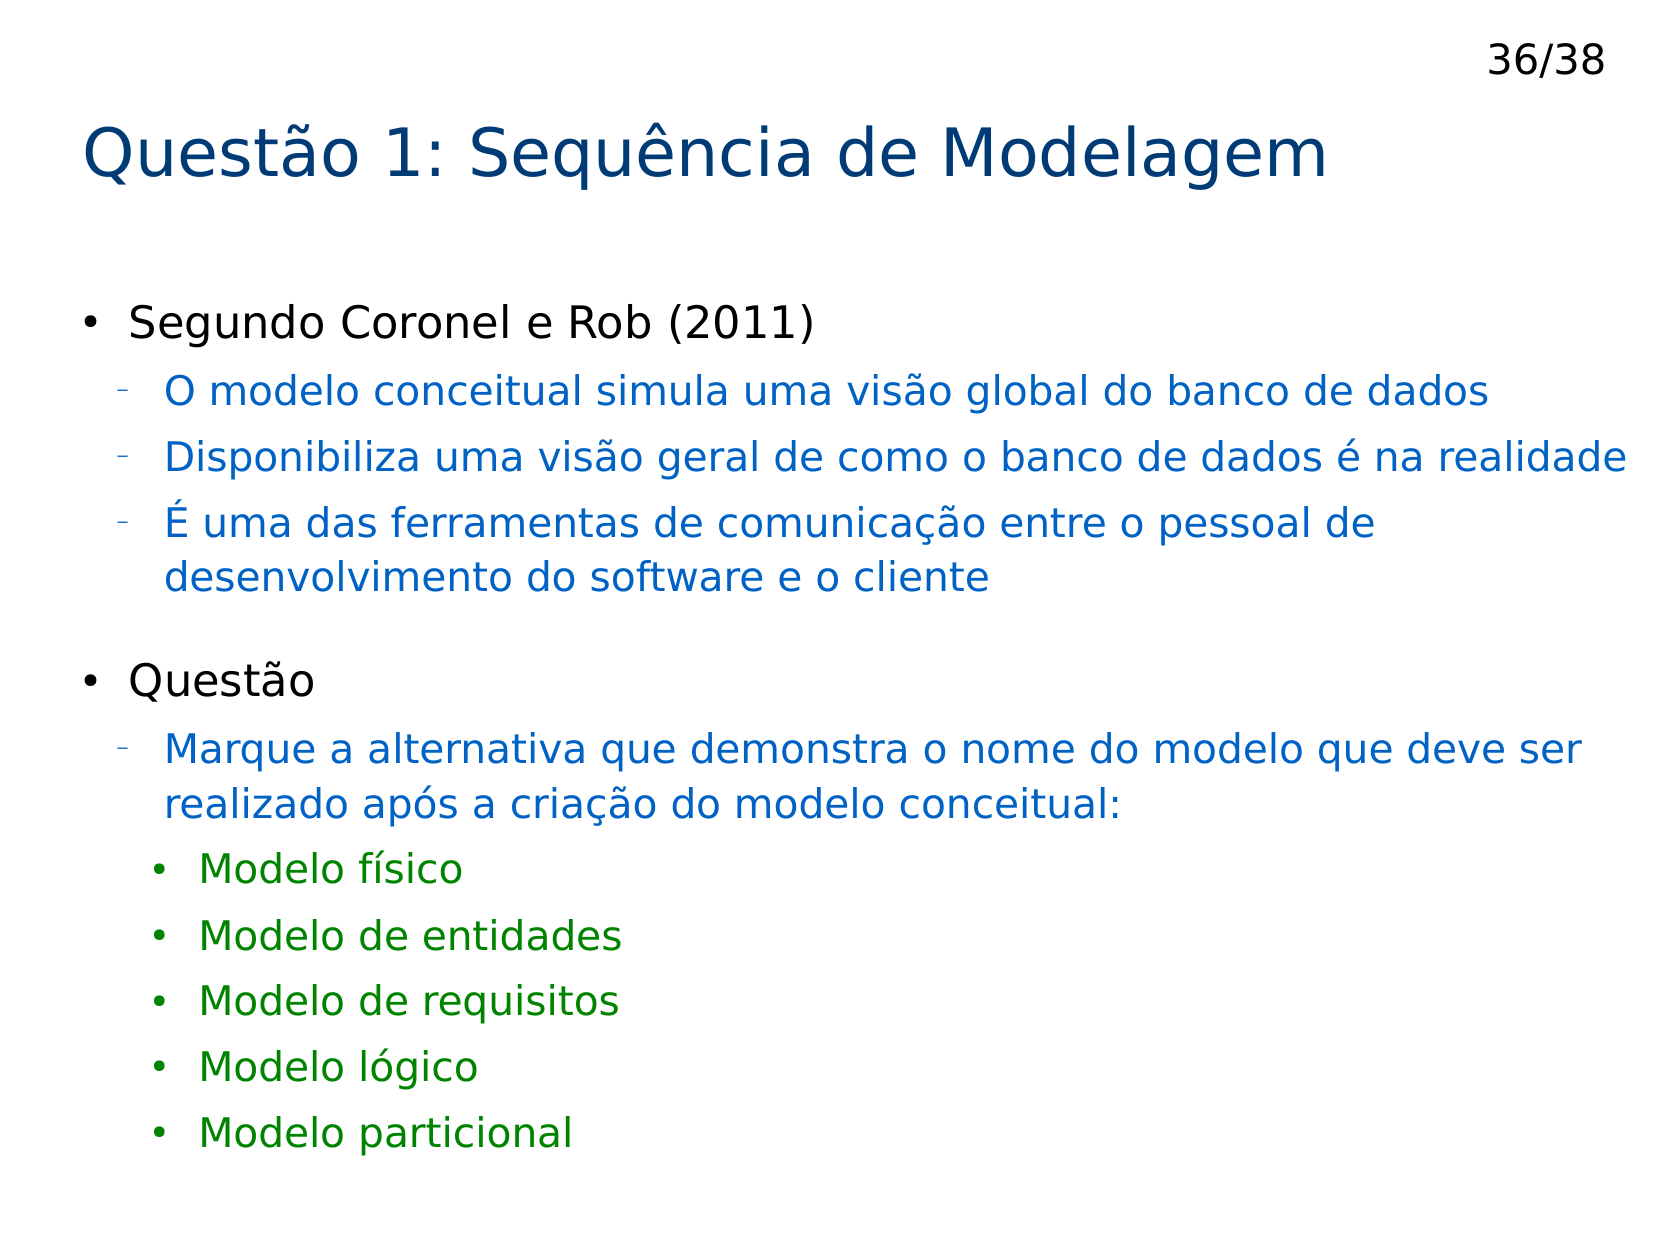

36
# Questão 1: Sequência de Modelagem
Segundo Coronel e Rob (2011)
O modelo conceitual simula uma visão global do banco de dados
Disponibiliza uma visão geral de como o banco de dados é na realidade
É uma das ferramentas de comunicação entre o pessoal de desenvolvimento do software e o cliente
Questão
Marque a alternativa que demonstra o nome do modelo que deve ser realizado após a criação do modelo conceitual:
Modelo físico
Modelo de entidades
Modelo de requisitos
Modelo lógico
Modelo particional